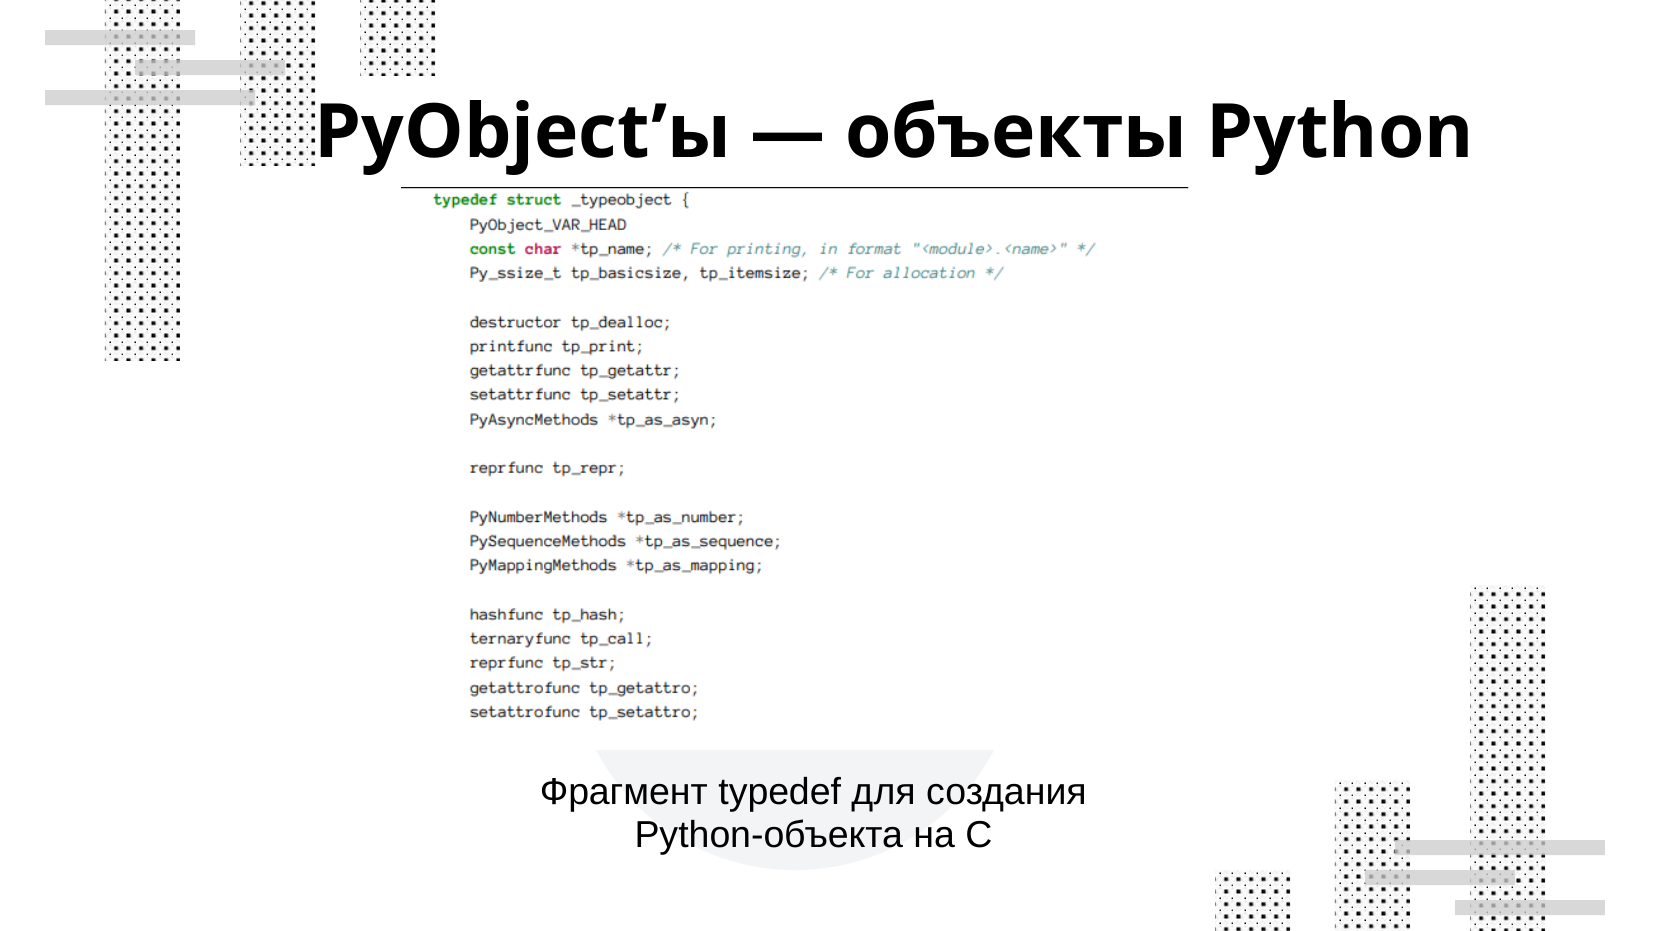

PyObject’ы — объекты Python
Фрагмент typedef для создания Python-объекта на С